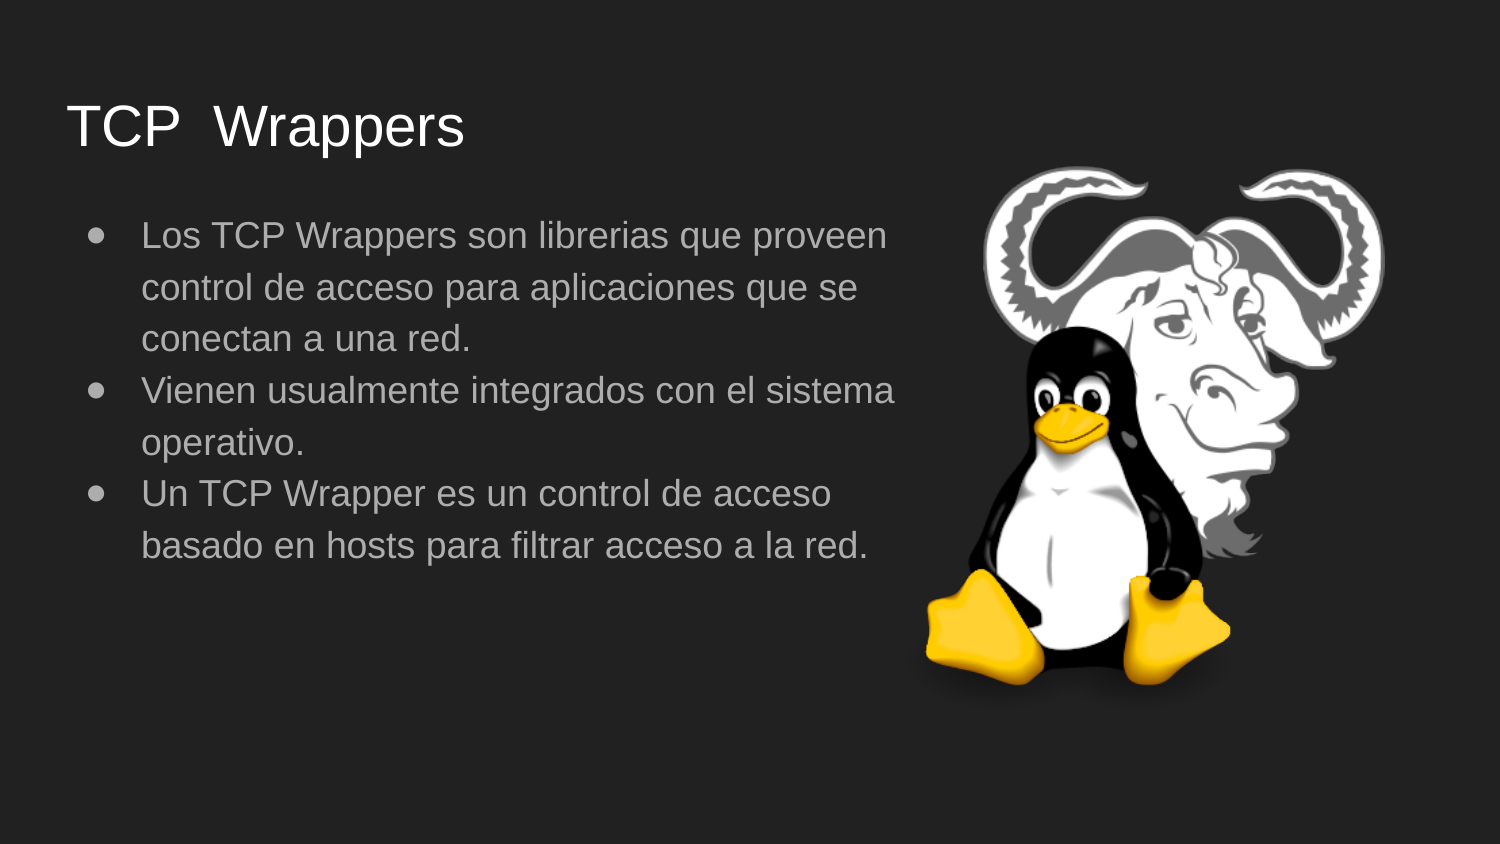

# TCP Wrappers
Los TCP Wrappers son librerias que proveen control de acceso para aplicaciones que se conectan a una red.
Vienen usualmente integrados con el sistema operativo.
Un TCP Wrapper es un control de acceso basado en hosts para filtrar acceso a la red.